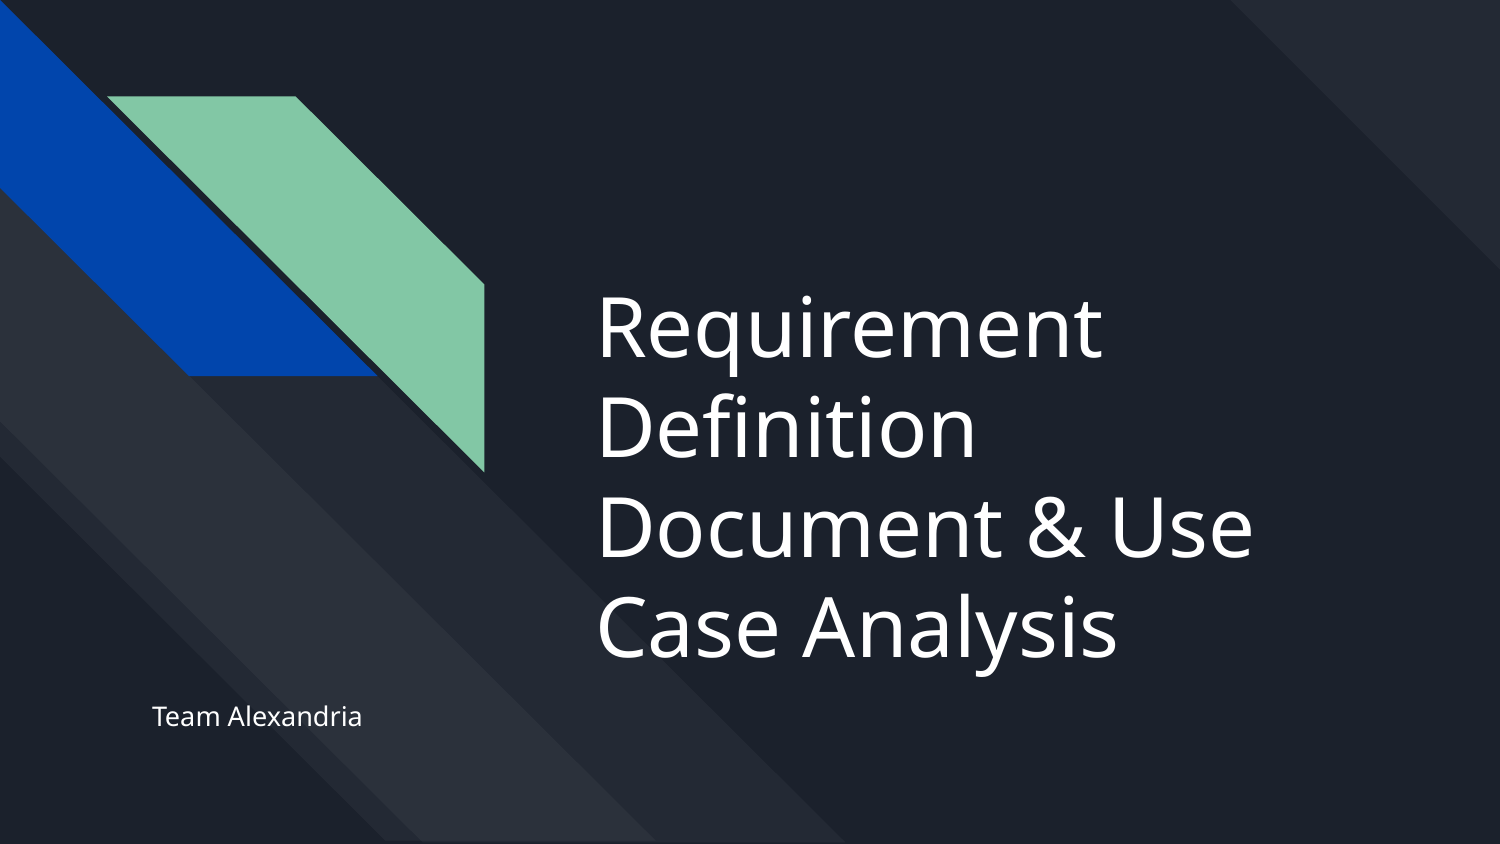

# Requirement Definition Document & Use Case Analysis
Team Alexandria